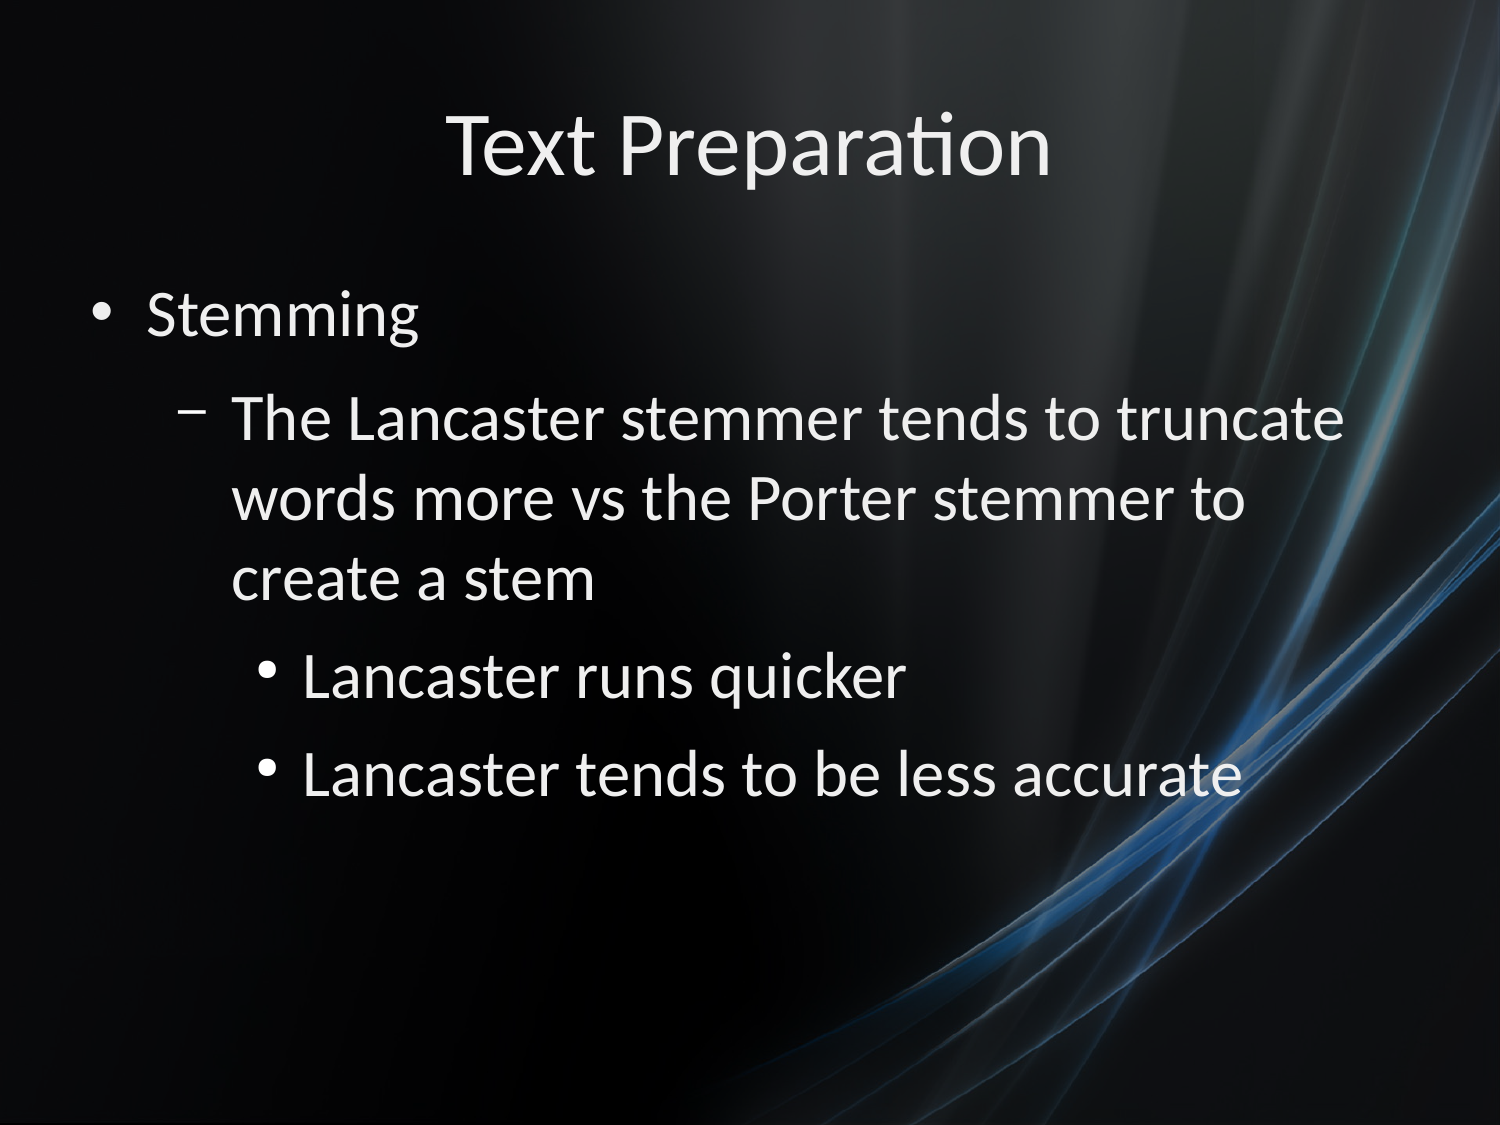

# Text Preparation
Stemming
The Lancaster stemmer tends to truncate words more vs the Porter stemmer to create a stem
Lancaster runs quicker
Lancaster tends to be less accurate